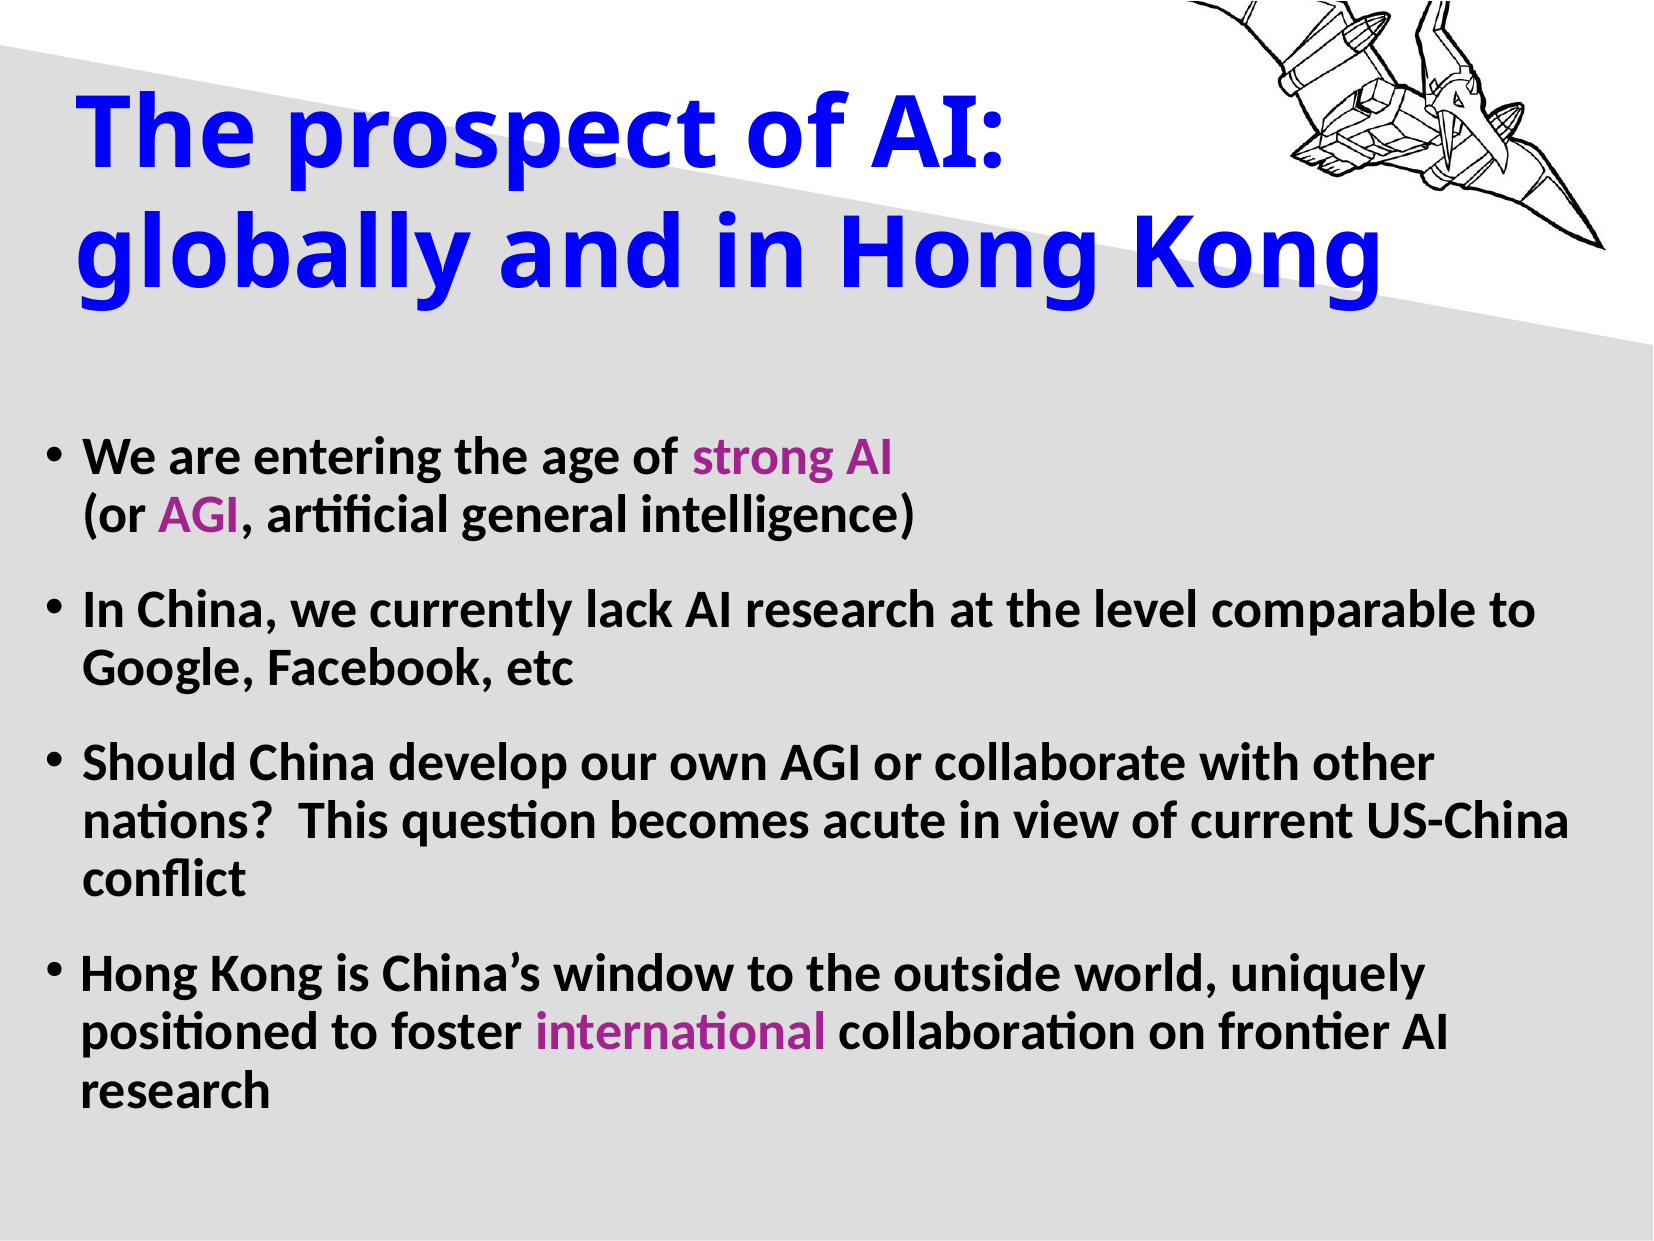

The prospect of AI:
globally and in Hong Kong
We are entering the age of strong AI
(or AGI, artificial general intelligence)
In China, we currently lack AI research at the level comparable to Google, Facebook, etc
Should China develop our own AGI or collaborate with other nations? This question becomes acute in view of current US-China conflict
Hong Kong is China’s window to the outside world, uniquely positioned to foster international collaboration on frontier AI research
4